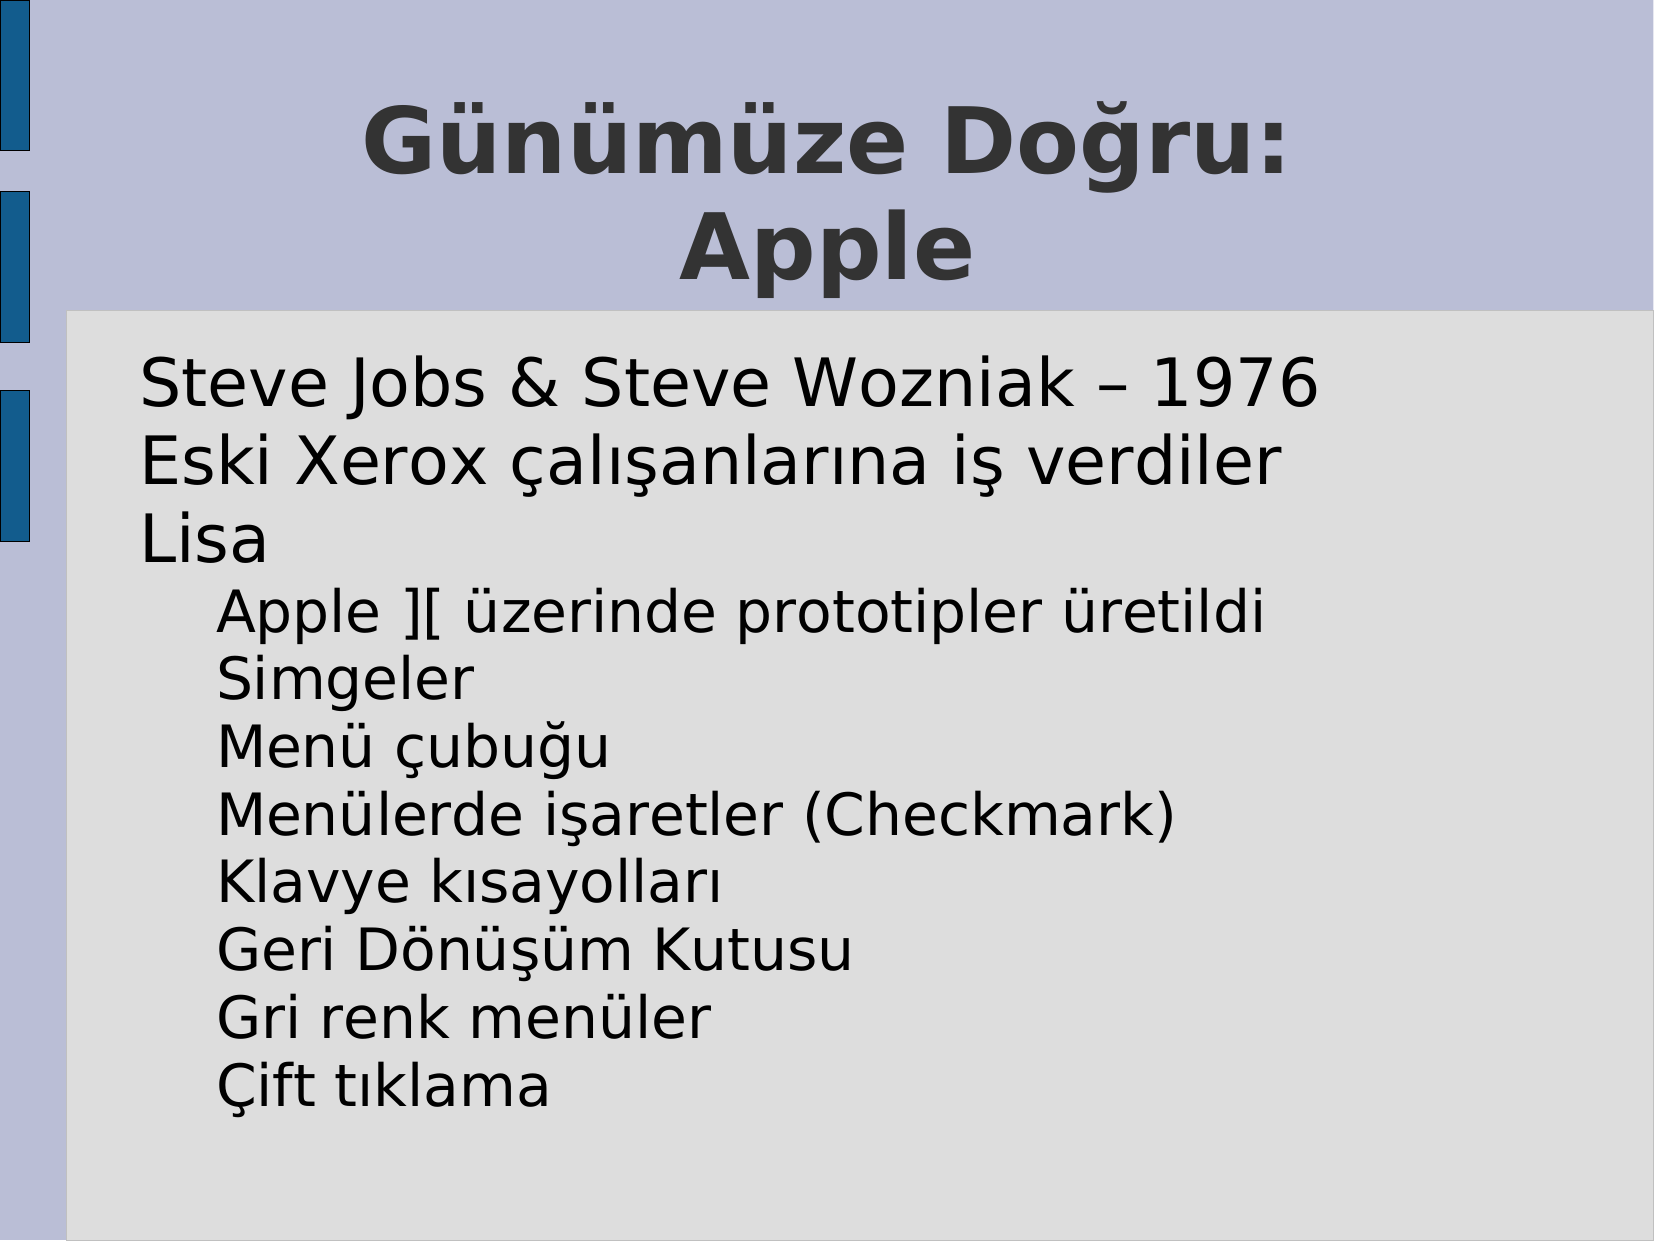

# Günümüze Doğru: Apple
Steve Jobs & Steve Wozniak – 1976
Eski Xerox çalışanlarına iş verdiler
Lisa
Apple ][ üzerinde prototipler üretildi
Simgeler
Menü çubuğu
Menülerde işaretler (Checkmark)
Klavye kısayolları
Geri Dönüşüm Kutusu
Gri renk menüler
Çift tıklama